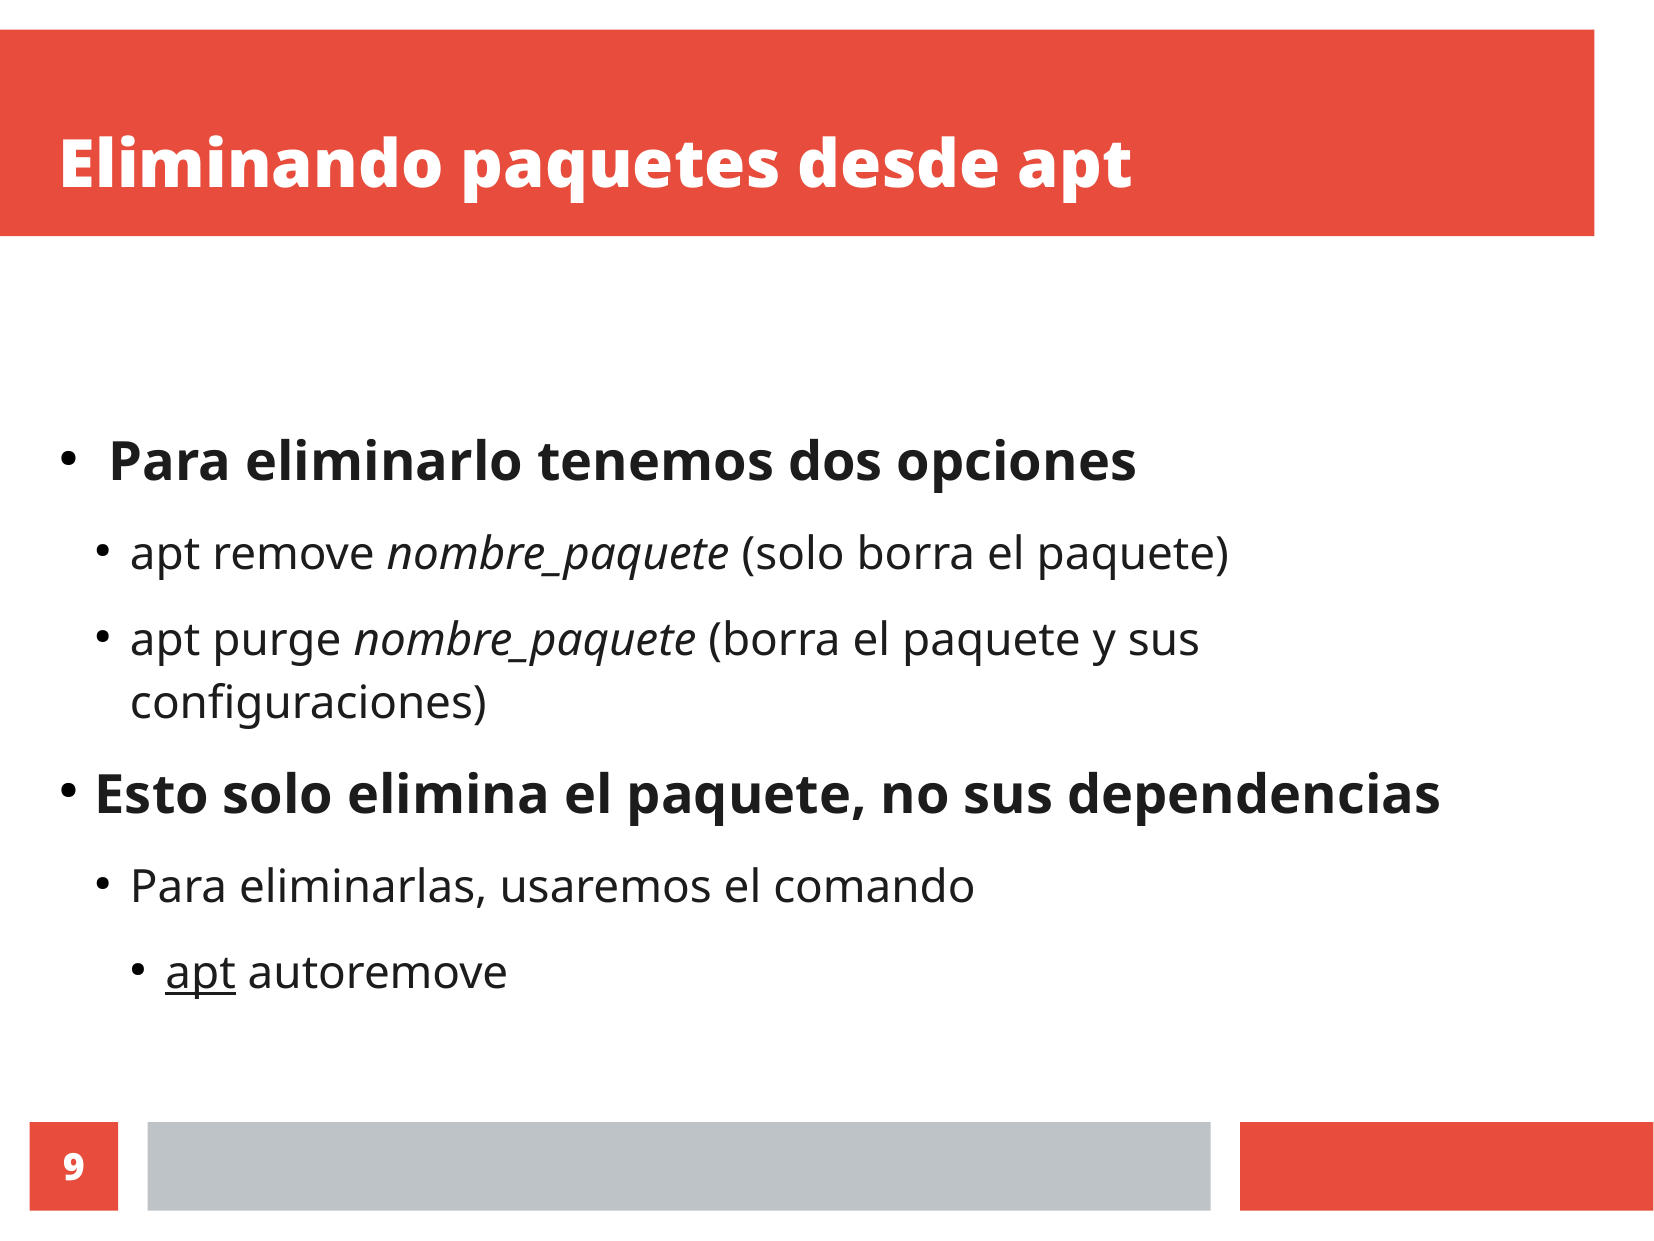

# Eliminando paquetes desde apt
 Para eliminarlo tenemos dos opciones
apt remove nombre_paquete (solo borra el paquete)
apt purge nombre_paquete (borra el paquete y sus configuraciones)
Esto solo elimina el paquete, no sus dependencias
Para eliminarlas, usaremos el comando
apt autoremove
9